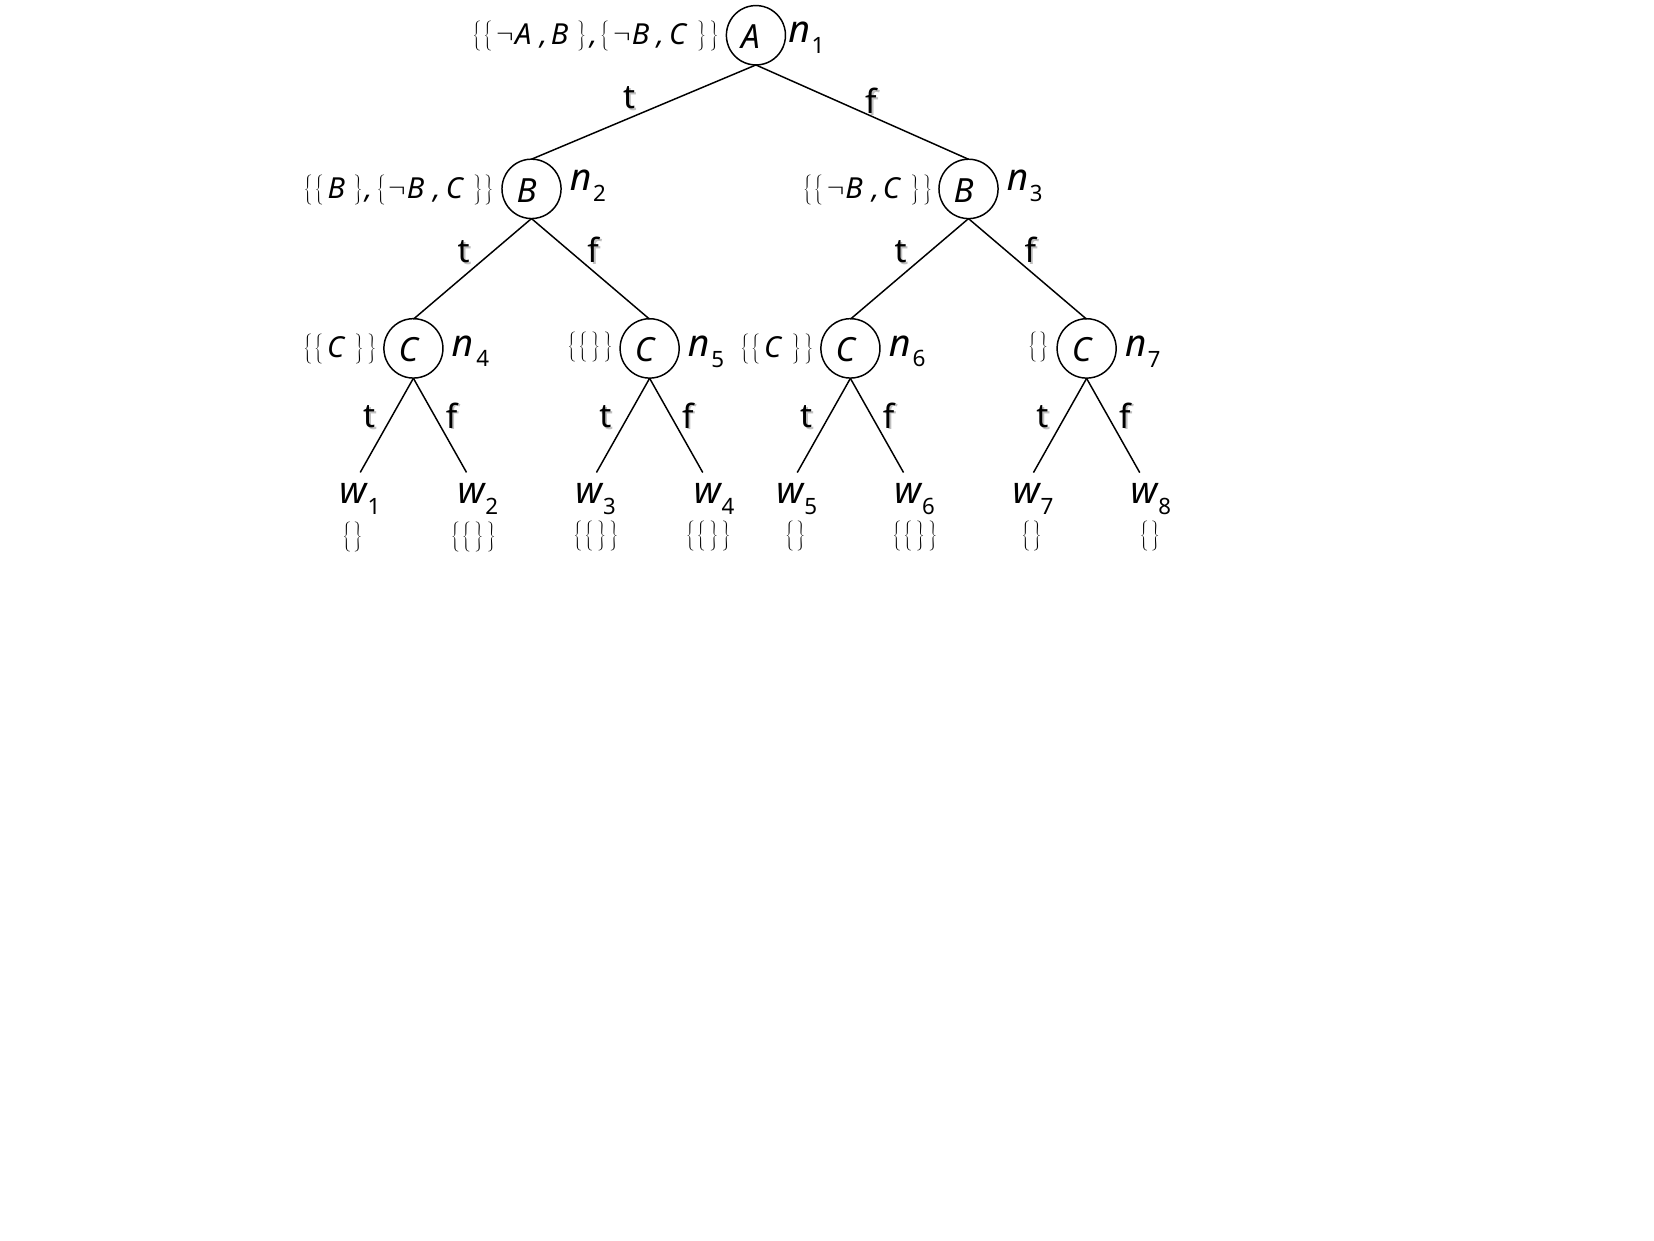

A
t
f
B
B
t
t
f
f
C
C
C
C
t
t
t
t
f
f
f
f